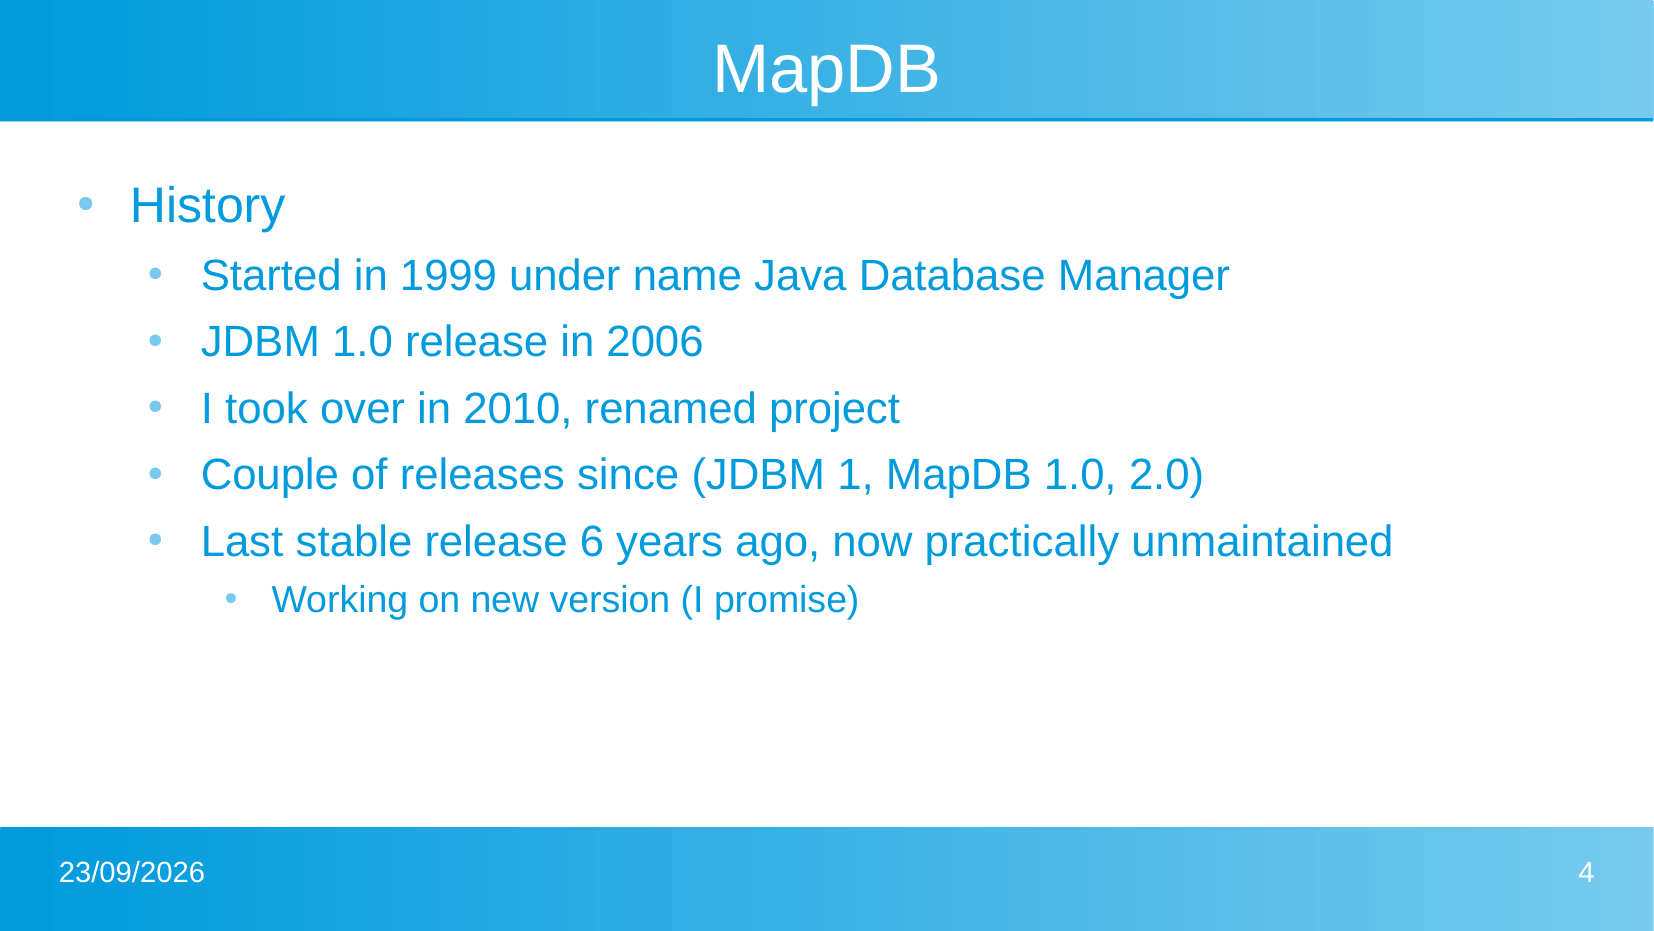

# MapDB
History
Started in 1999 under name Java Database Manager
JDBM 1.0 release in 2006
I took over in 2010, renamed project
Couple of releases since (JDBM 1, MapDB 1.0, 2.0)
Last stable release 6 years ago, now practically unmaintained
Working on new version (I promise)
4